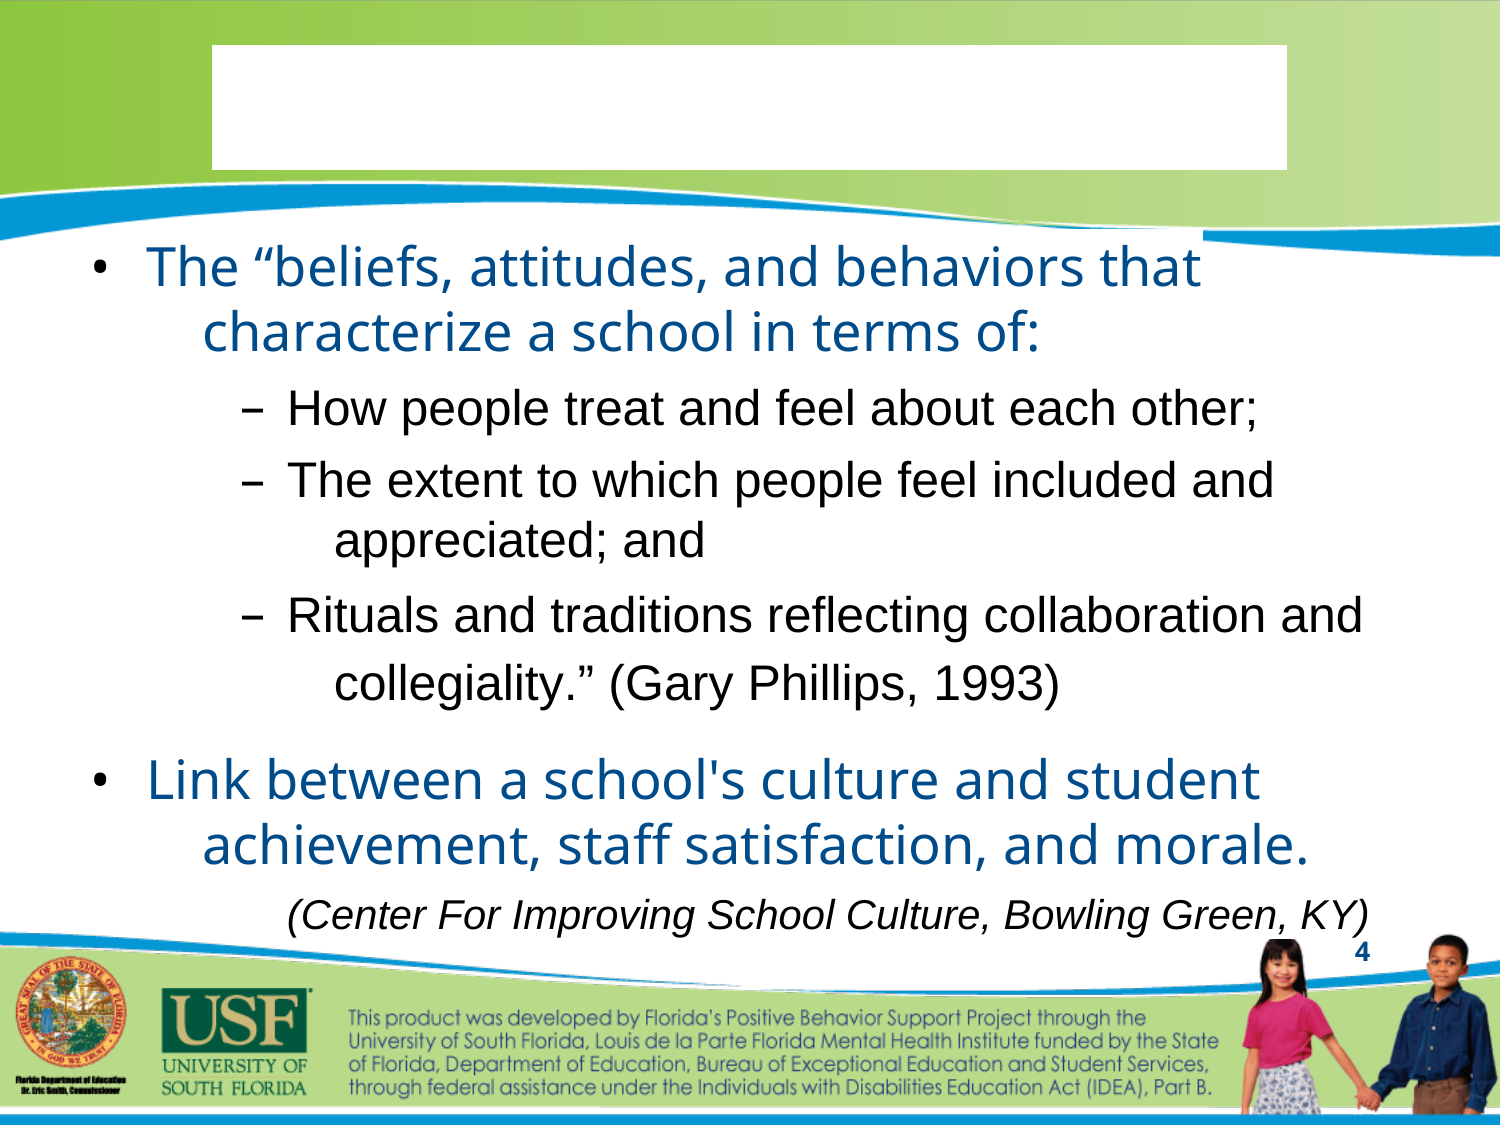

# What is School Culture?
The “beliefs, attitudes, and behaviors that characterize a school in terms of:
How people treat and feel about each other;
The extent to which people feel included and appreciated; and
Rituals and traditions reflecting collaboration and collegiality.” (Gary Phillips, 1993)
Link between a school's culture and student achievement, staff satisfaction, and morale.
(Center For Improving School Culture, Bowling Green, KY)